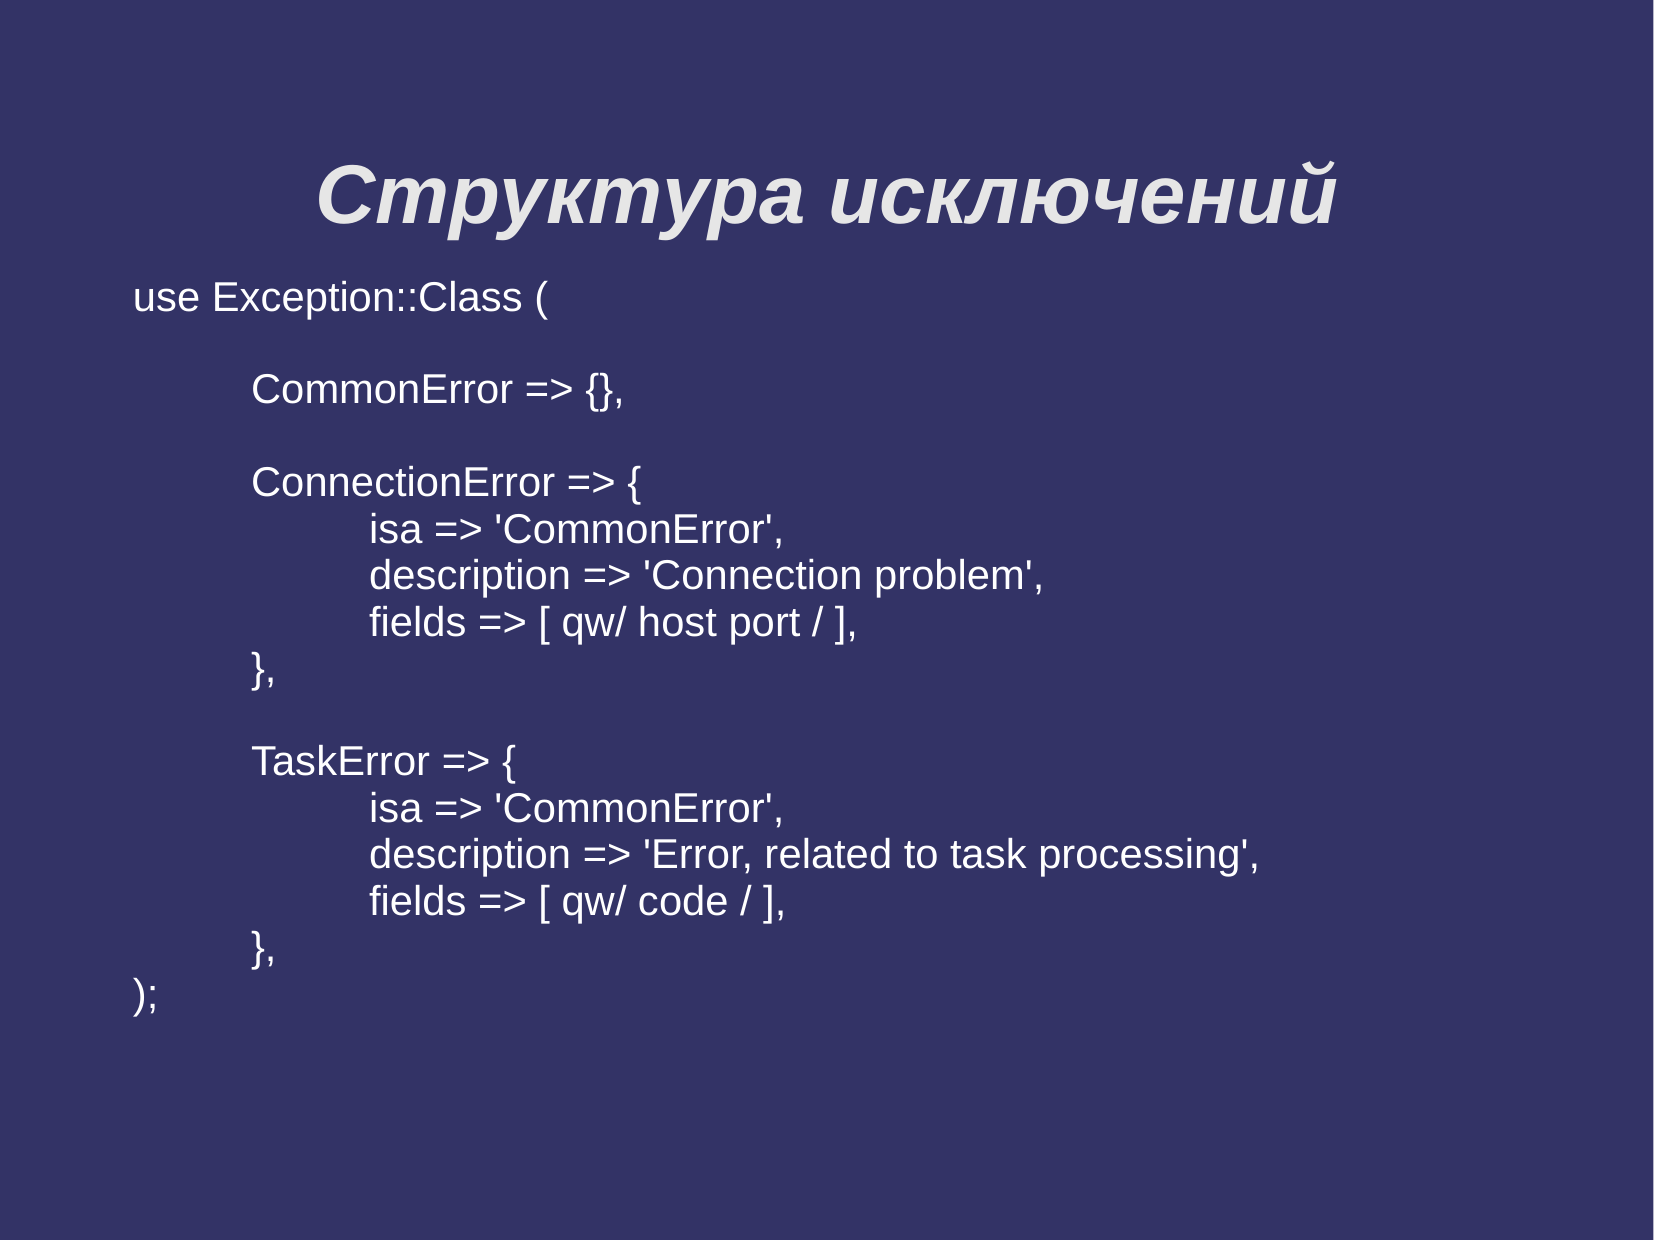

# Структура исключений
use Exception::Class (
	CommonError => {},
	ConnectionError => {
		isa => 'CommonError',
		description => 'Connection problem',
		fields => [ qw/ host port / ],
	},
	TaskError => {
		isa => 'CommonError',
		description => 'Error, related to task processing',
		fields => [ qw/ code / ],
	},
);